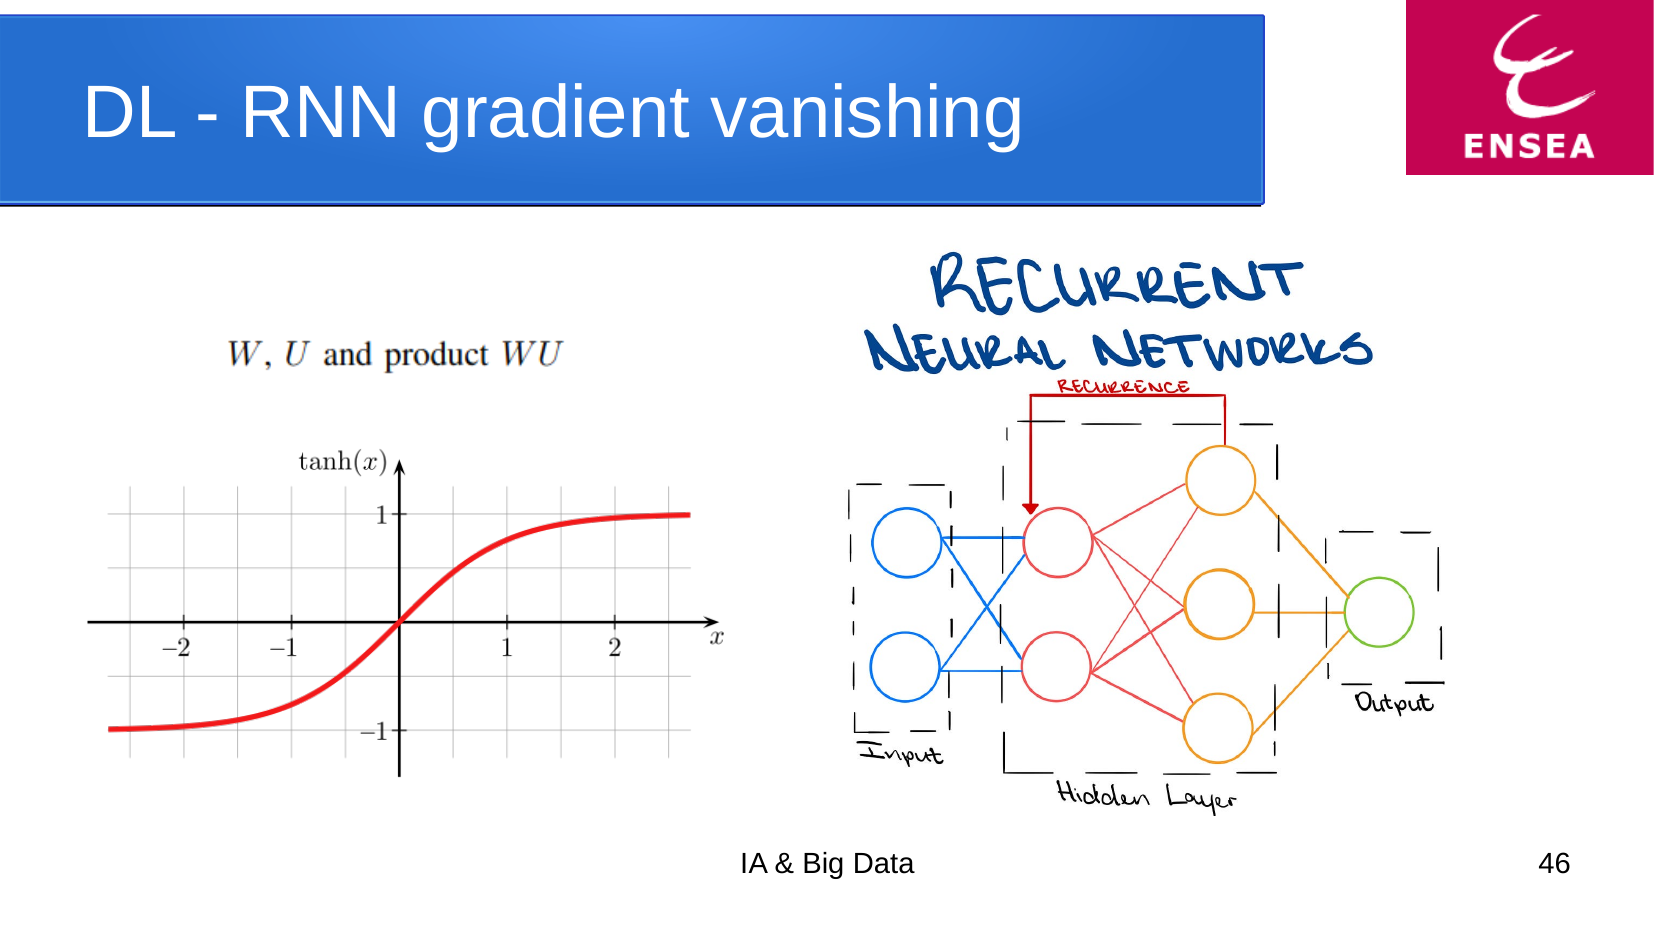

# DL - RNN gradient vanishing
IA & Big Data
46